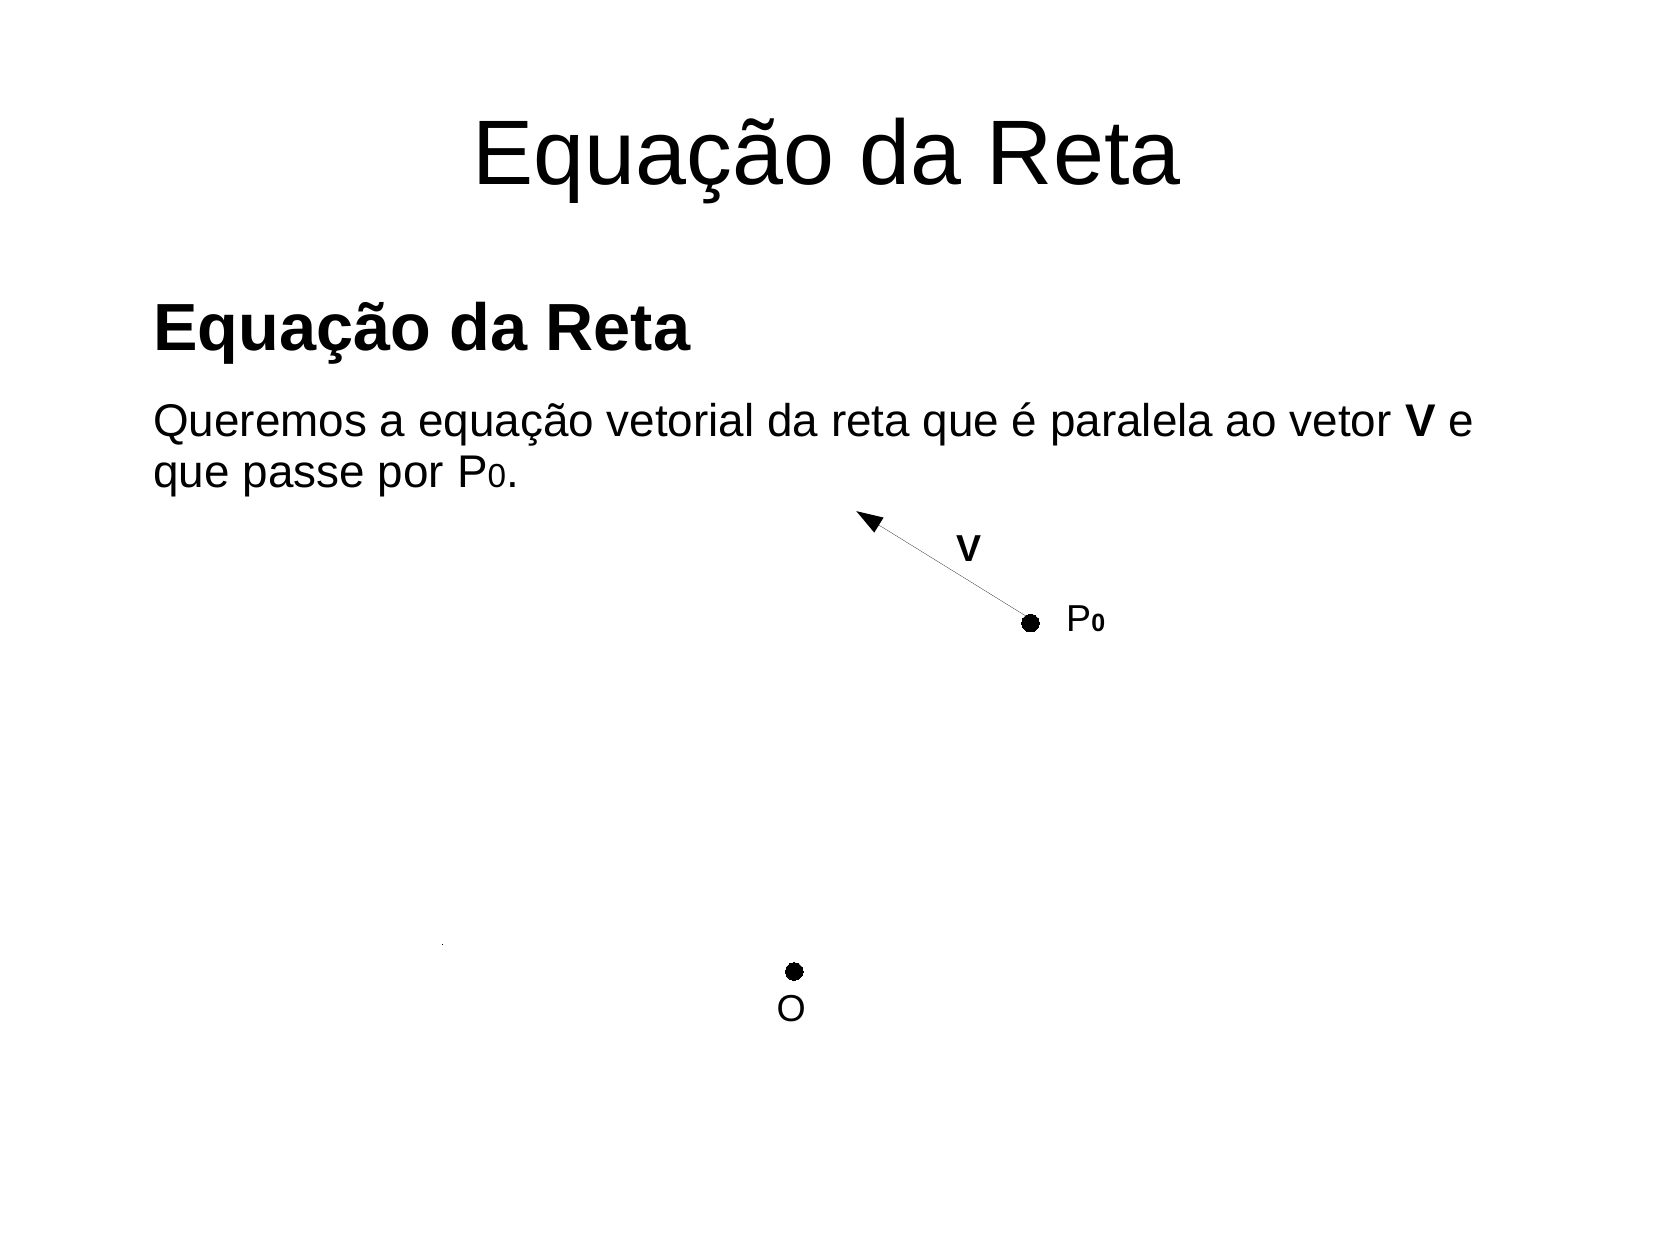

# Equação da Reta
Equação da Reta
Queremos a equação vetorial da reta que é paralela ao vetor V e que passe por P0.
V
P0
O